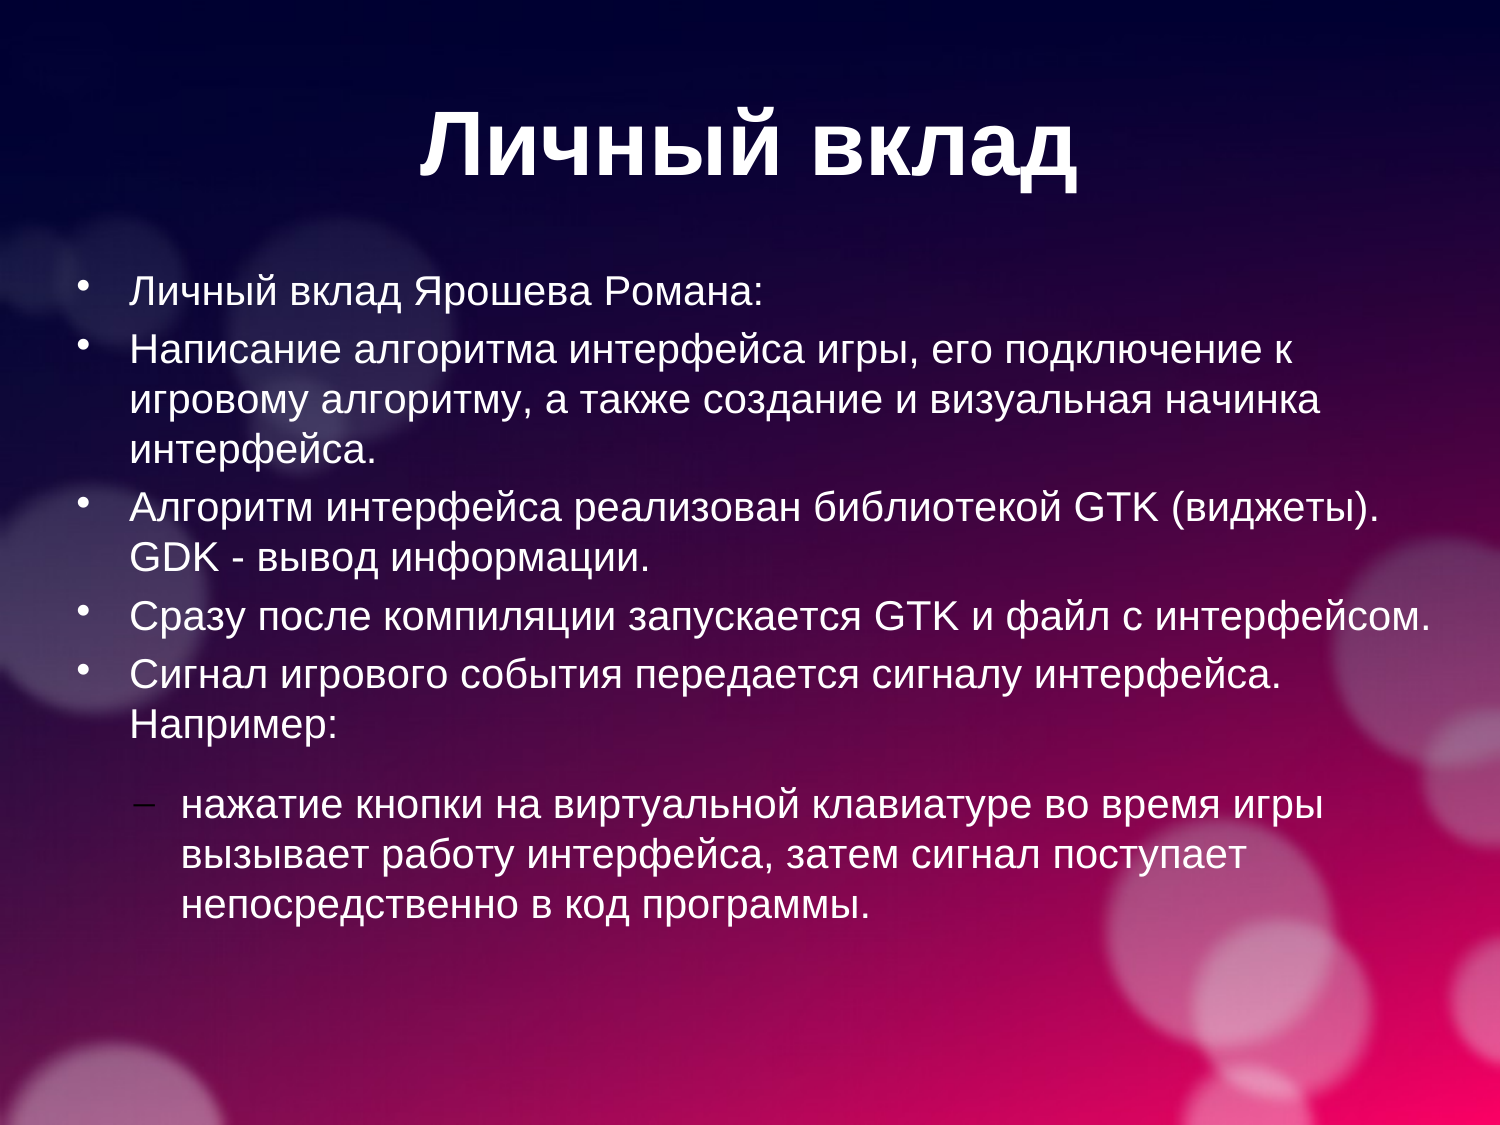

Личный вклад
Личный вклад Ярошева Романа:
Написание алгоритма интерфейса игры, его подключение к игровому алгоритму, а также создание и визуальная начинка интерфейса.
Алгоритм интерфейса реализован библиотекой GTK (виджеты). GDK - вывод информации.
Сразу после компиляции запускается GTK и файл с интерфейсом.
Сигнал игрового события передается сигналу интерфейса. Например:
нажатие кнопки на виртуальной клавиатуре во время игры вызывает работу интерфейса, затем сигнал поступает непосредственно в код программы.